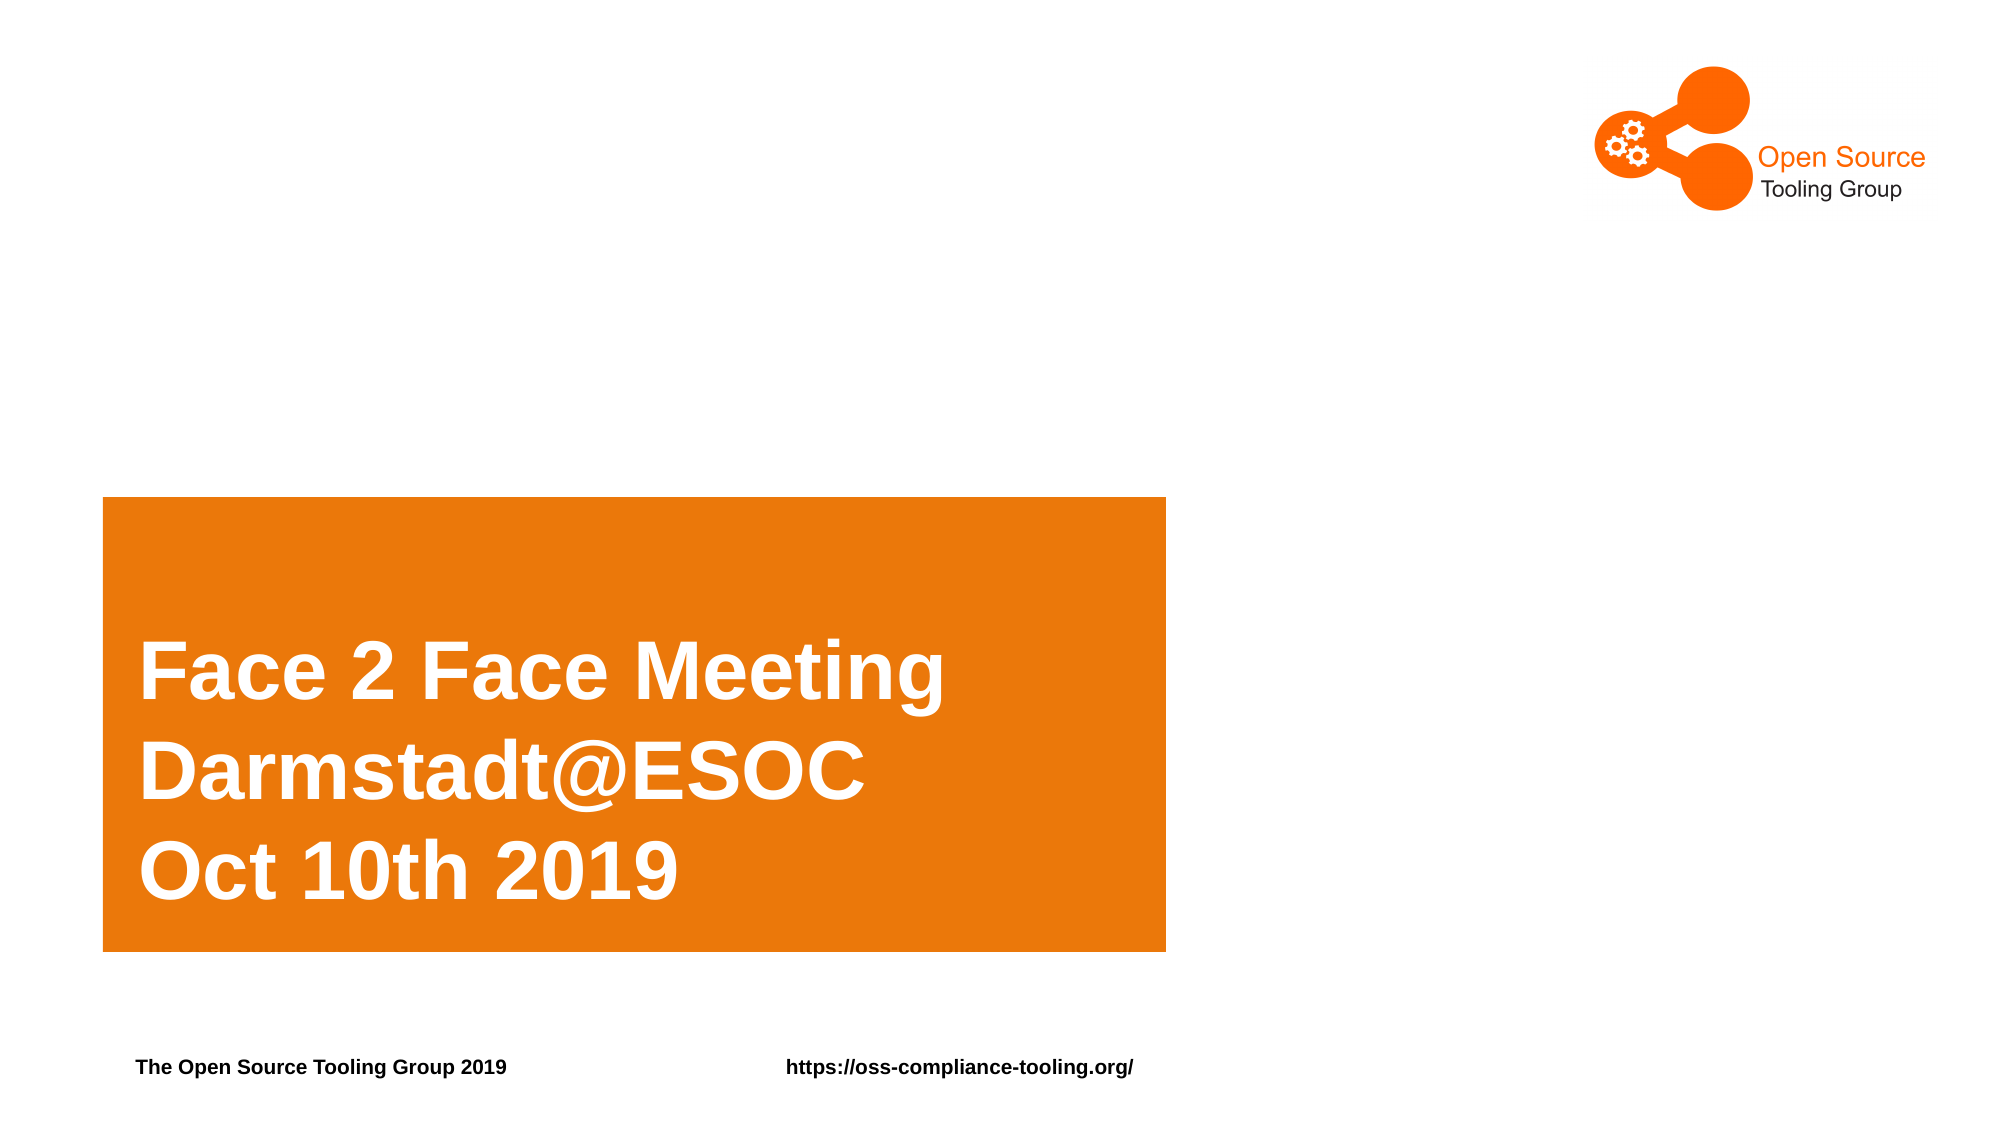

# Face 2 Face Meeting Darmstadt@ESOC Oct 10th 2019
The Open Source Tooling Group 2019
https://oss-compliance-tooling.org/